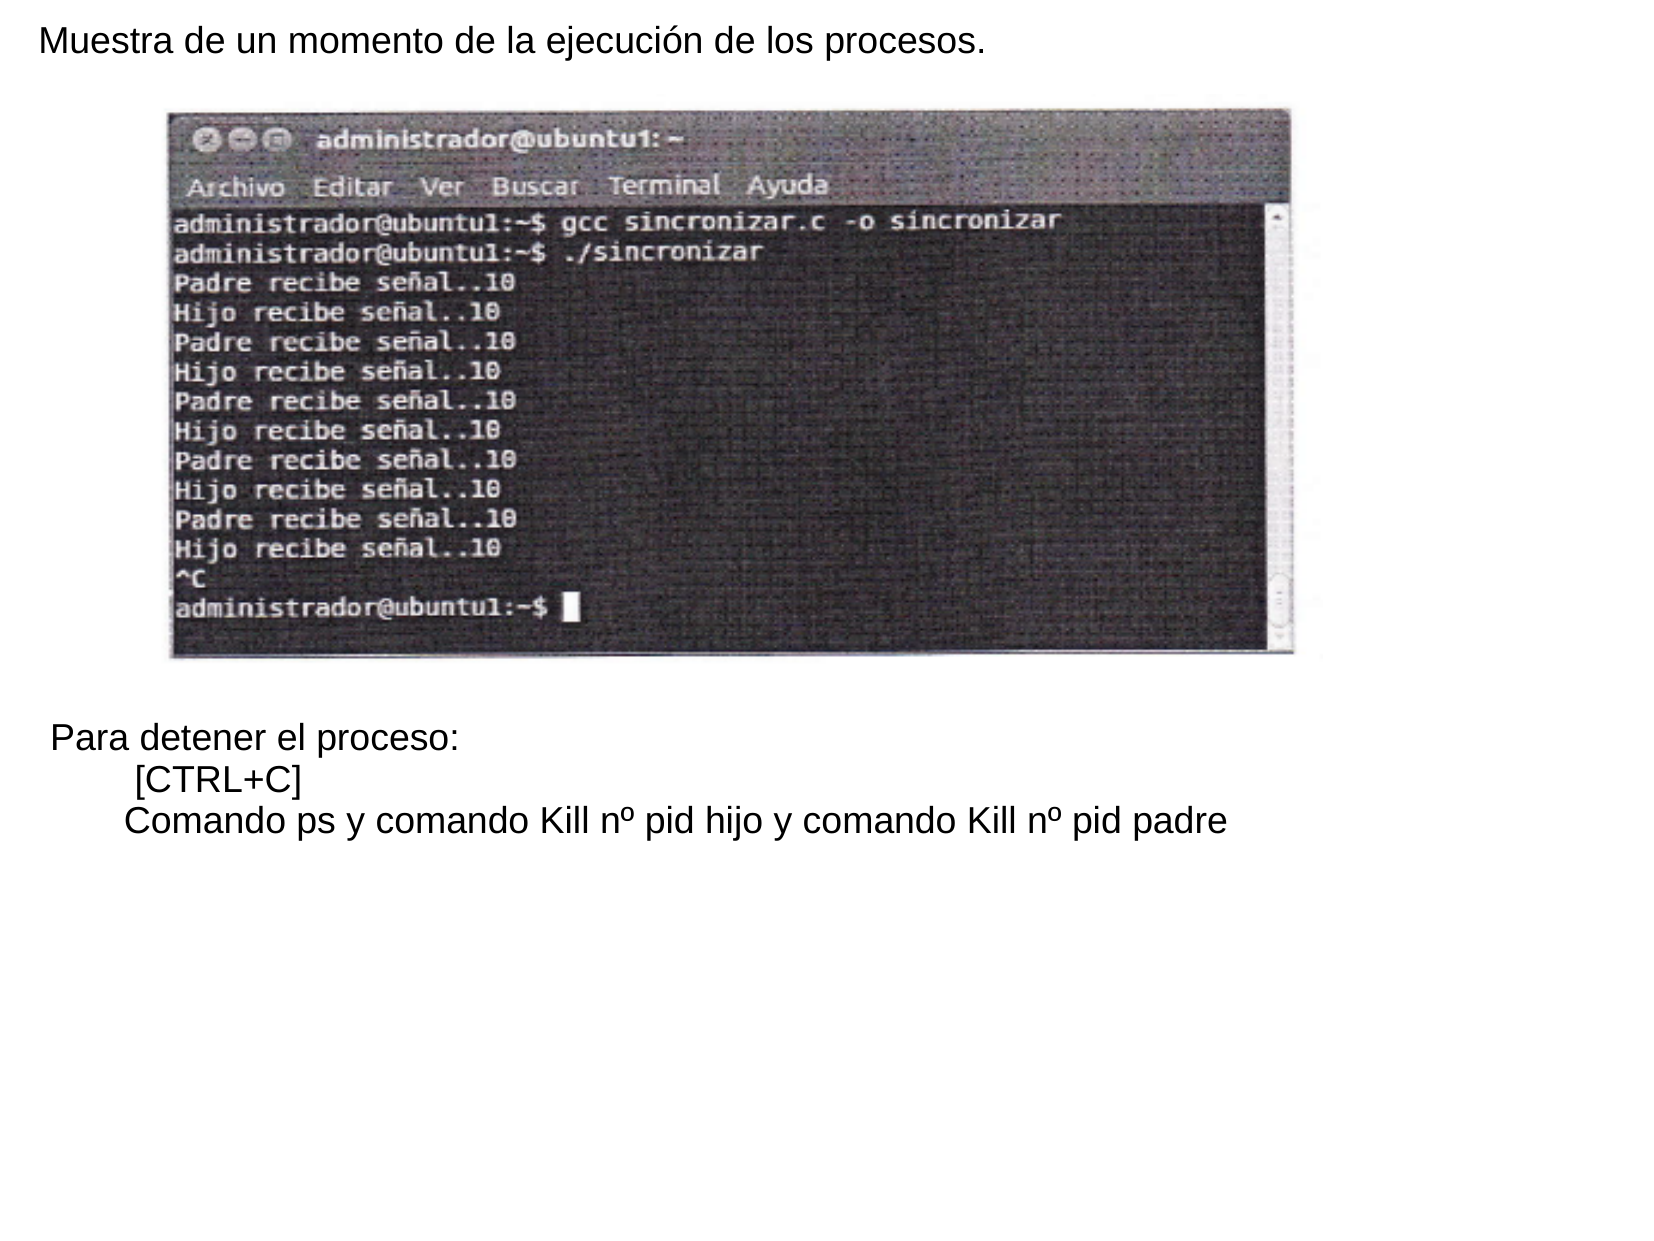

Muestra de un momento de la ejecución de los procesos.
Para detener el proceso:
	 [CTRL+C]
	Comando ps y comando Kill nº pid hijo y comando Kill nº pid padre